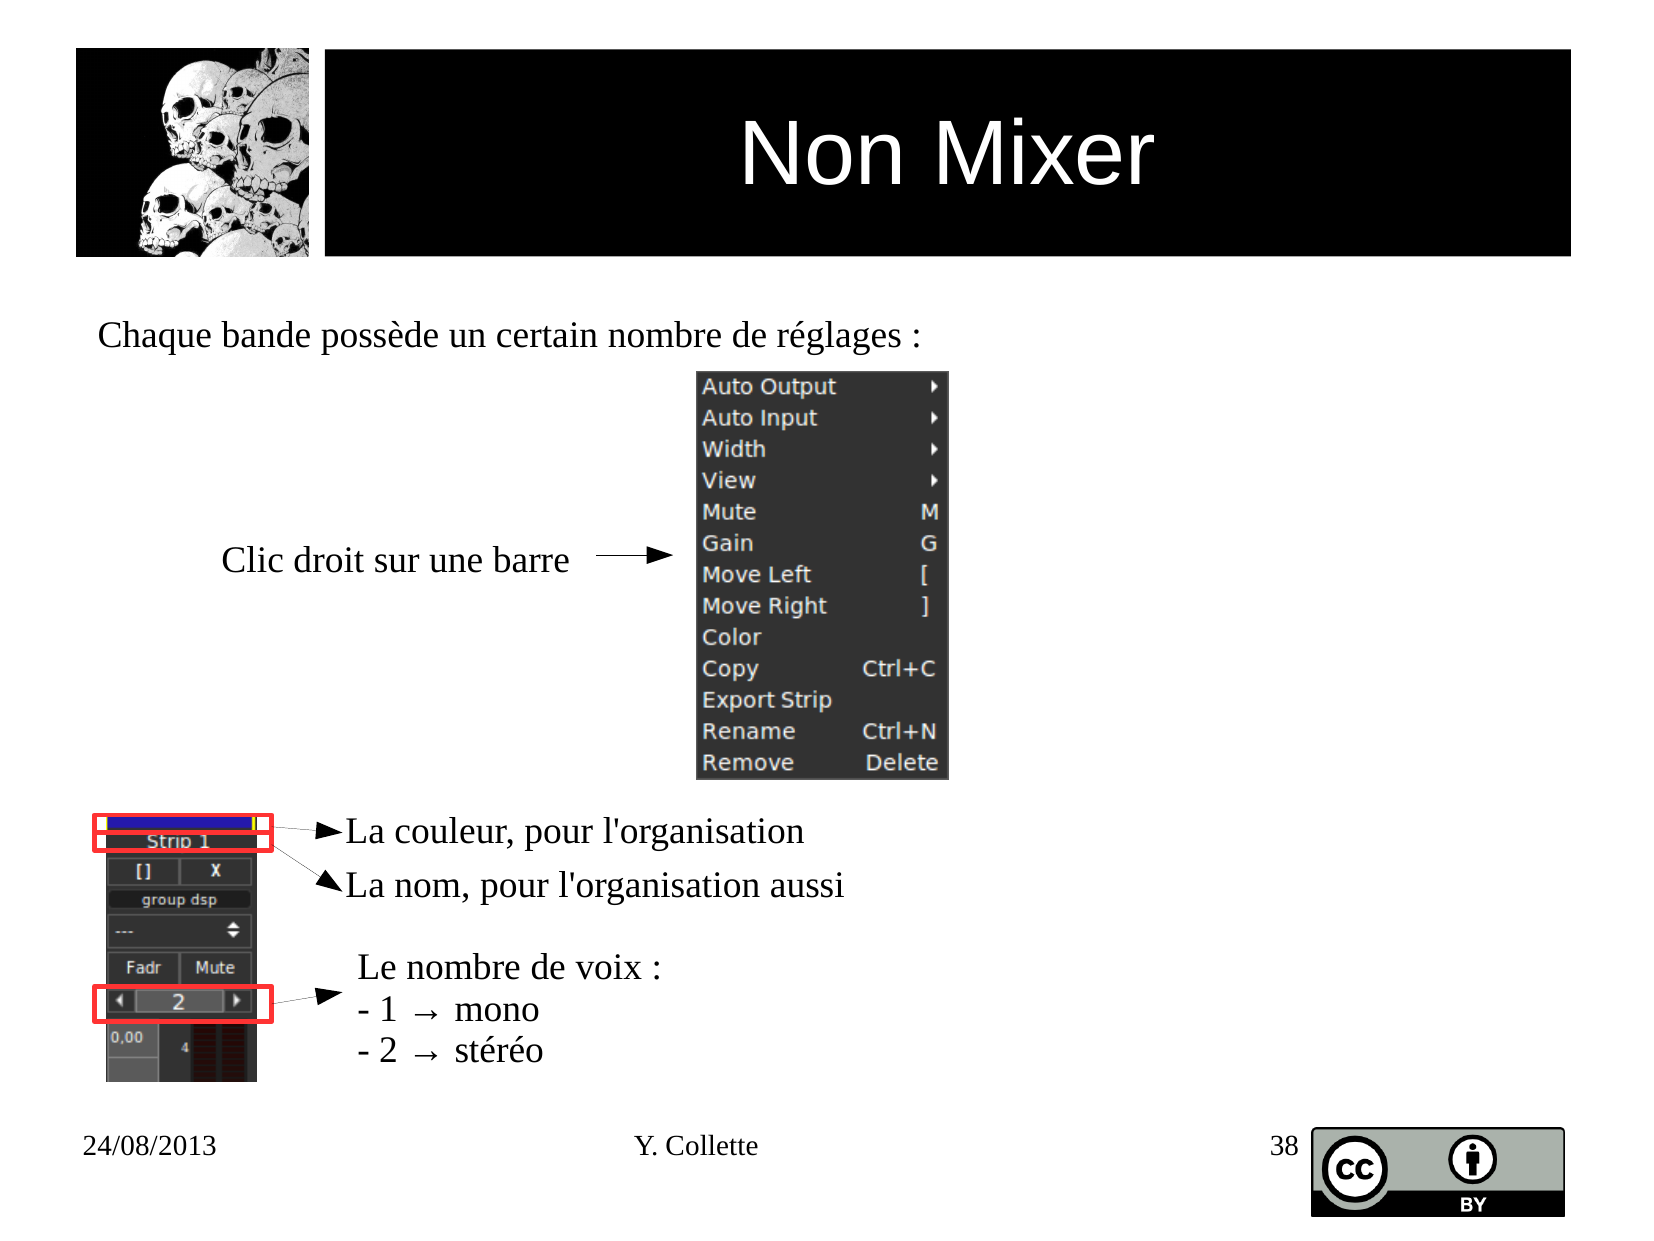

# Non Mixer
Chaque bande possède un certain nombre de réglages :
Clic droit sur une barre
La couleur, pour l'organisation
La nom, pour l'organisation aussi
Le nombre de voix :
- 1 → mono
- 2 → stéréo
Y. Collette
38